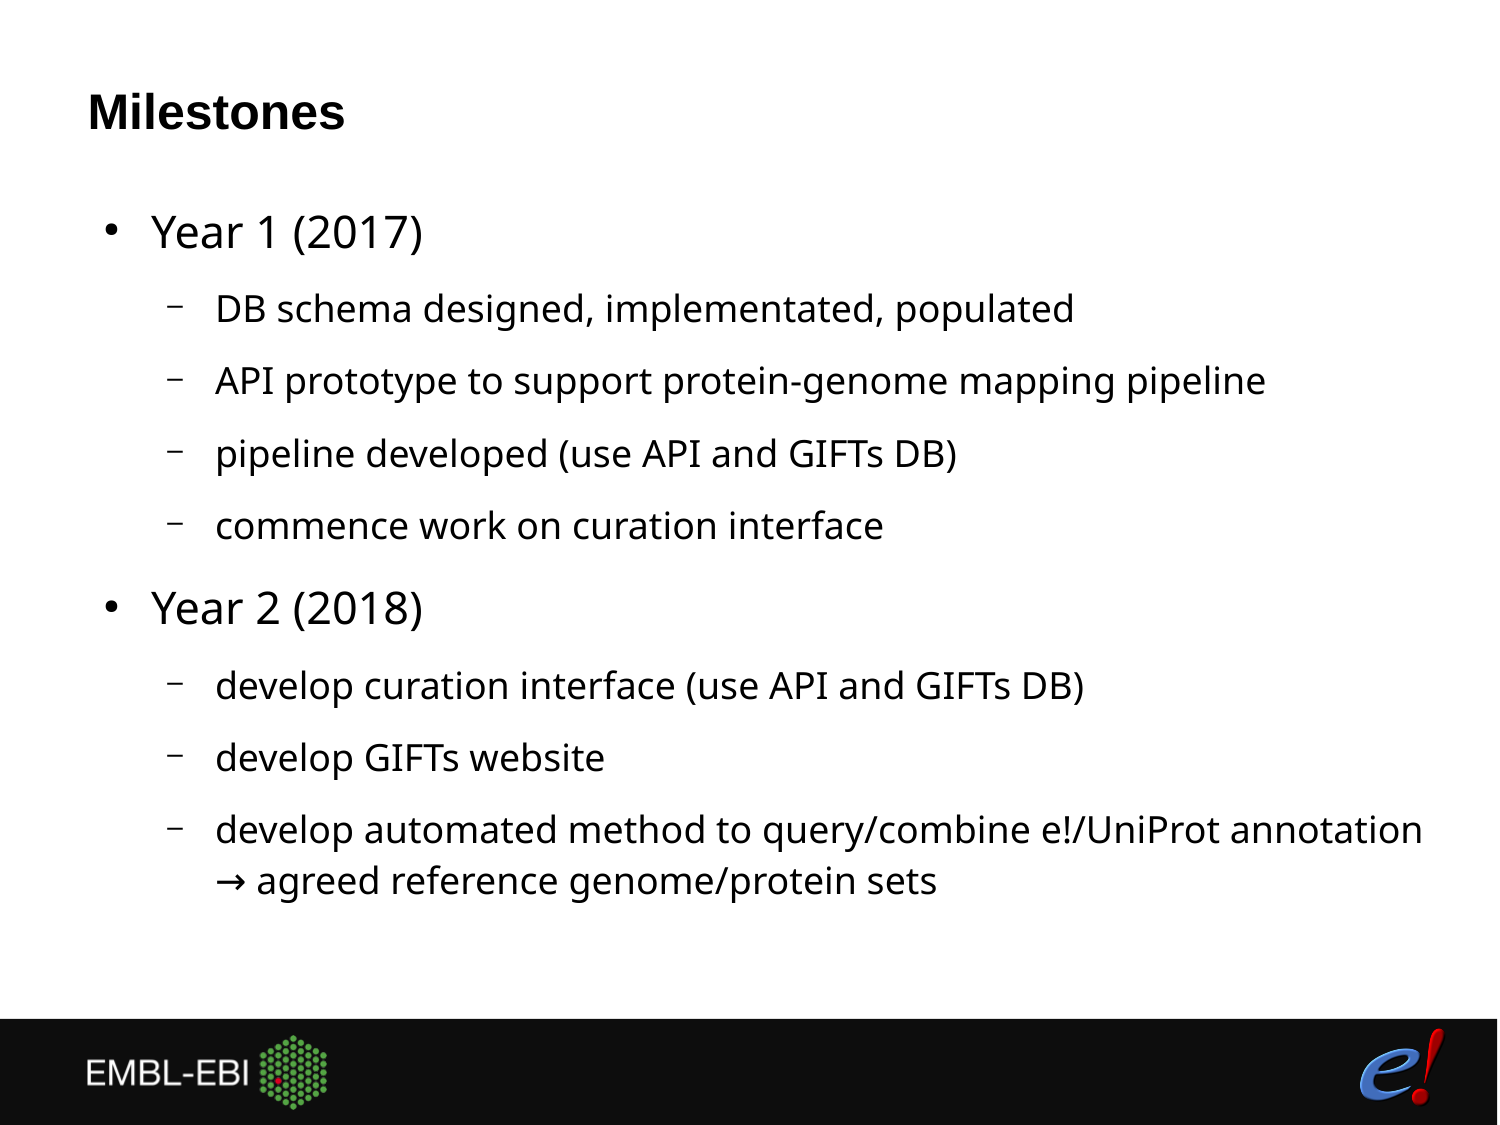

# Milestones
Year 1 (2017)
DB schema designed, implementated, populated
API prototype to support protein-genome mapping pipeline
pipeline developed (use API and GIFTs DB)
commence work on curation interface
Year 2 (2018)
develop curation interface (use API and GIFTs DB)
develop GIFTs website
develop automated method to query/combine e!/UniProt annotation → agreed reference genome/protein sets